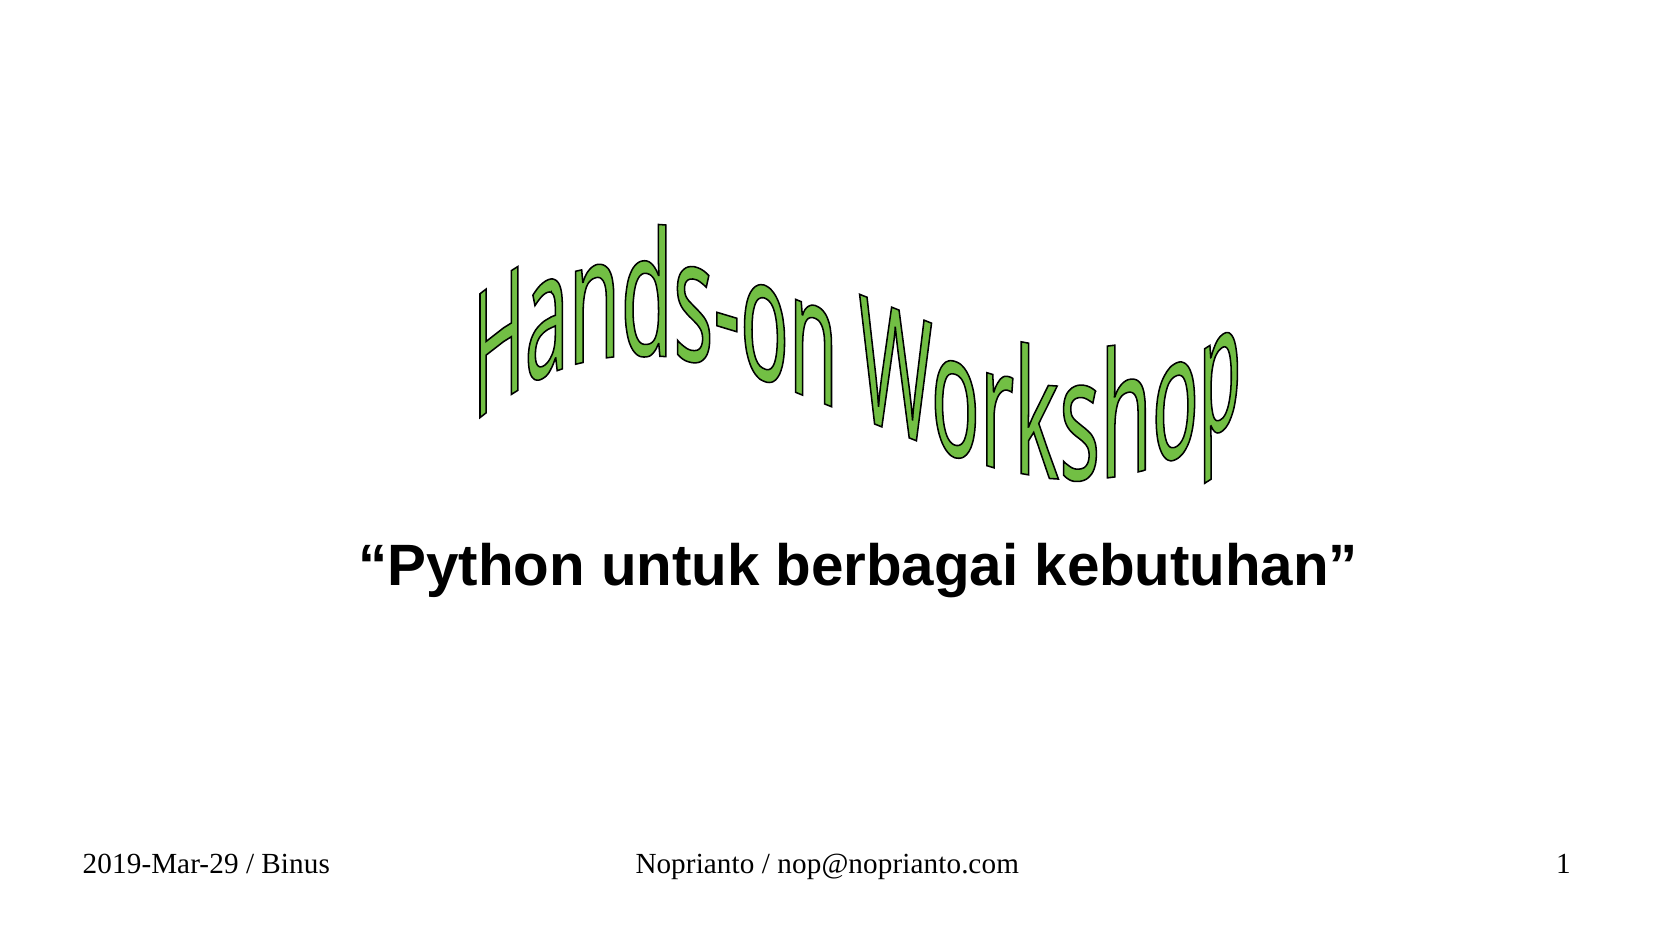

Hands-on Workshop
“Python untuk berbagai kebutuhan”
2019-Mar-29 / Binus
Noprianto / nop@noprianto.com
1